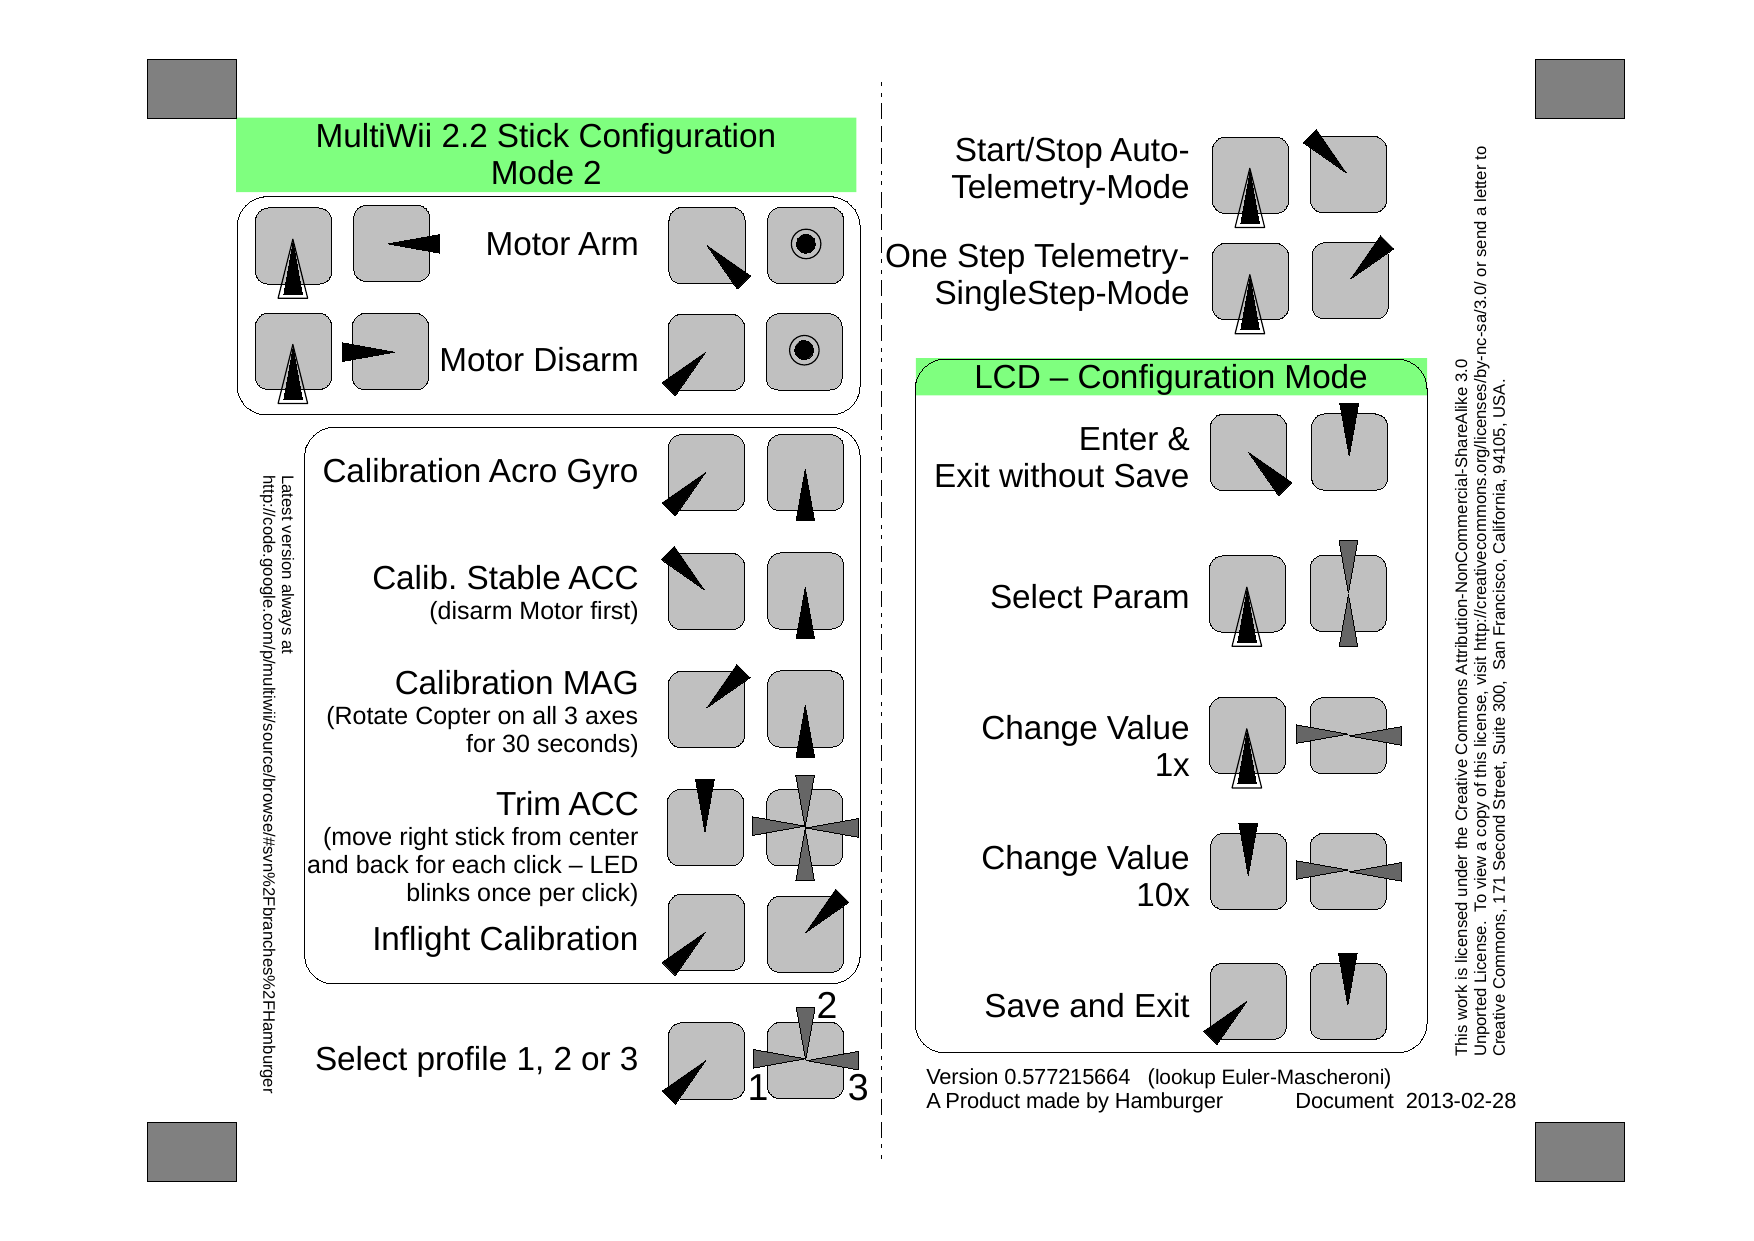

# MultiWii 2.2 Stick Configuration Mode 2
Start/Stop Auto-Telemetry-Mode
Motor Arm
Motor Disarm
Calibration Acro Gyro
Calib. Stable ACC
(disarm Motor first)
Calibration MAG
(Rotate Copter on all 3 axes for 30 seconds)
Trim ACC
(move right stick from center and back for each click – LED blinks once per click)
Inflight Calibration
Select profile 1, 2 or 3
One Step Telemetry-SingleStep-Mode
LCD – Configuration Mode
 Enter &
Exit without Save
Select Param
Change Value
 1x
Change Value 10x
Save and Exit
This work is licensed under the Creative Commons Attribution-NonCommercial-ShareAlike 3.0
Unported License. To view a copy of this license, visit http://creativecommons.org/licenses/by-nc-sa/3.0/ or send a letter to
Creative Commons, 171 Second Street, Suite 300, San Francisco, California, 94105, USA.
Latest version always at
http://code.google.com/p/multiwii/source/browse/#svn%2Fbranches%2FHamburger
2
1
3
Version 0.577215664	(lookup Euler-Mascheroni)
A Product made by Hamburger 	Document 2013-02-28